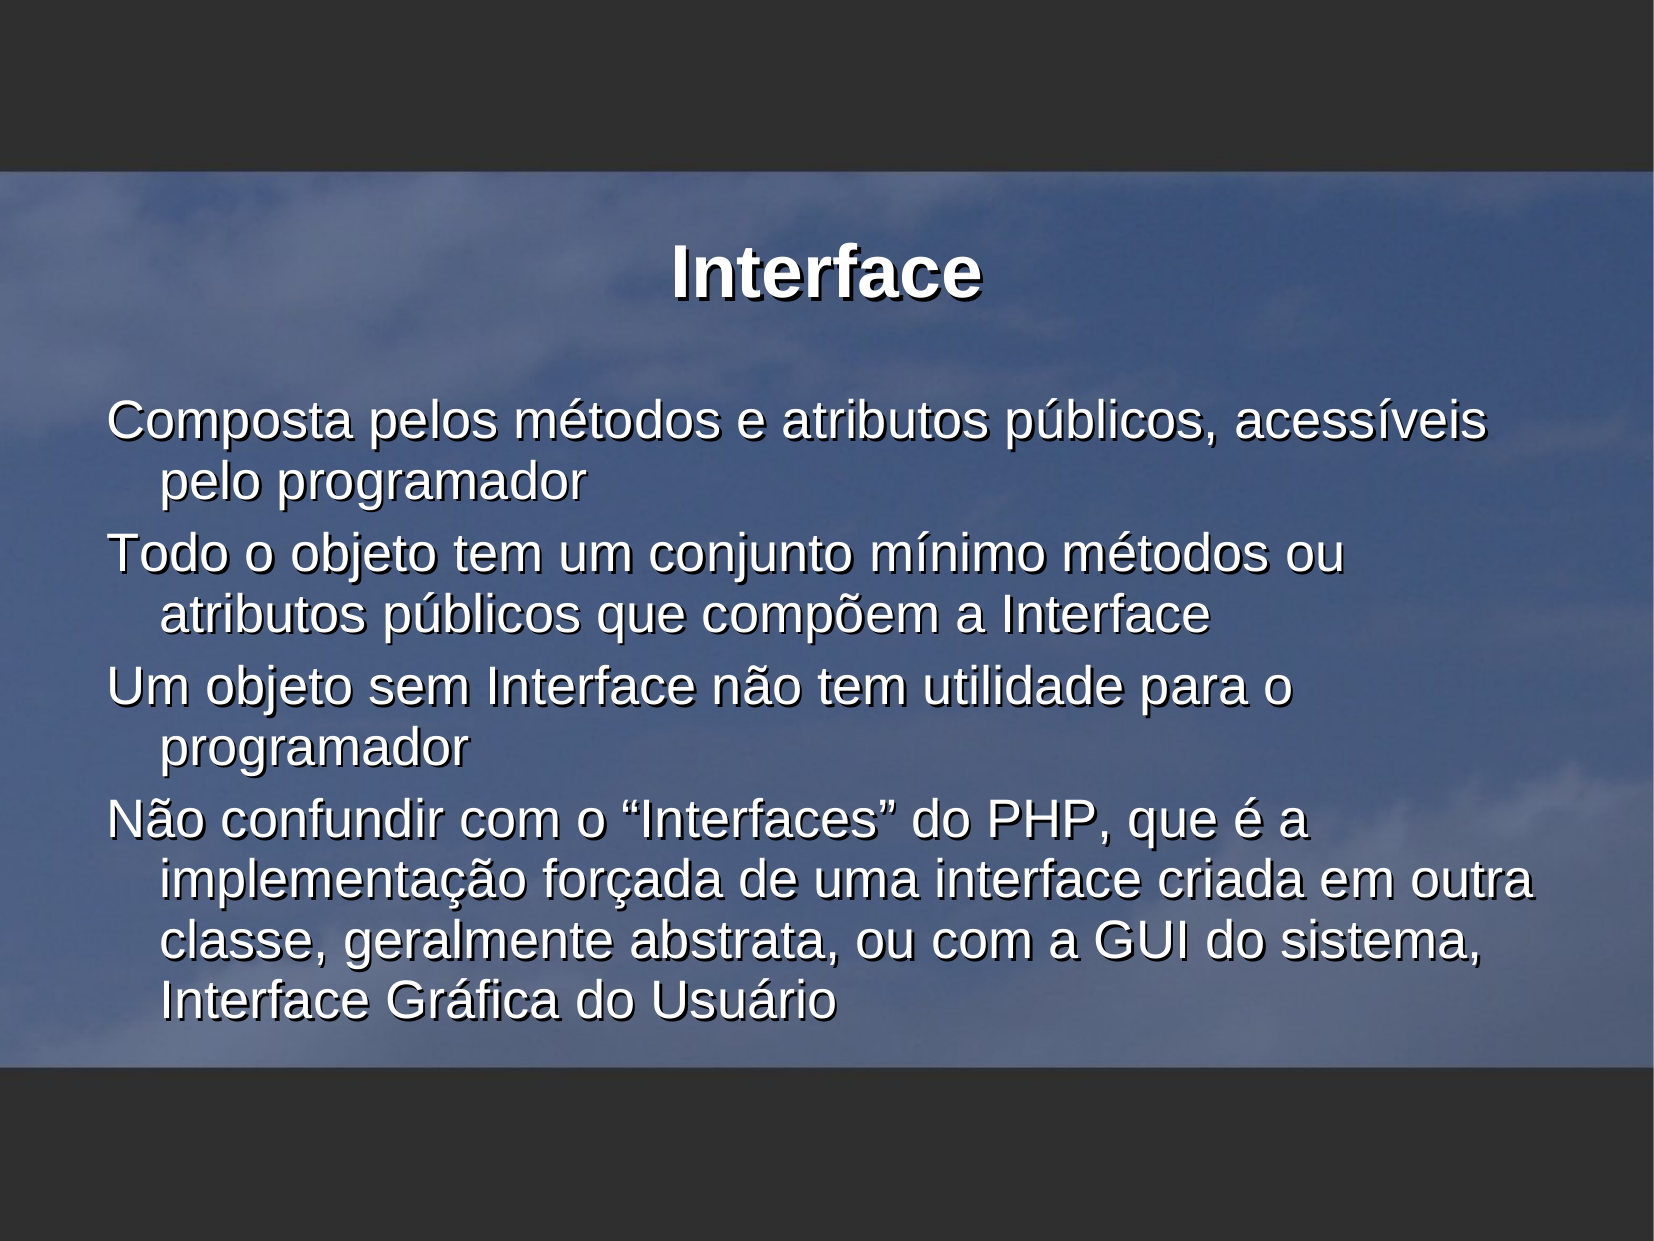

# Interface
Composta pelos métodos e atributos públicos, acessíveis pelo programador
Todo o objeto tem um conjunto mínimo métodos ou atributos públicos que compõem a Interface
Um objeto sem Interface não tem utilidade para o programador
Não confundir com o “Interfaces” do PHP, que é a implementação forçada de uma interface criada em outra classe, geralmente abstrata, ou com a GUI do sistema, Interface Gráfica do Usuário